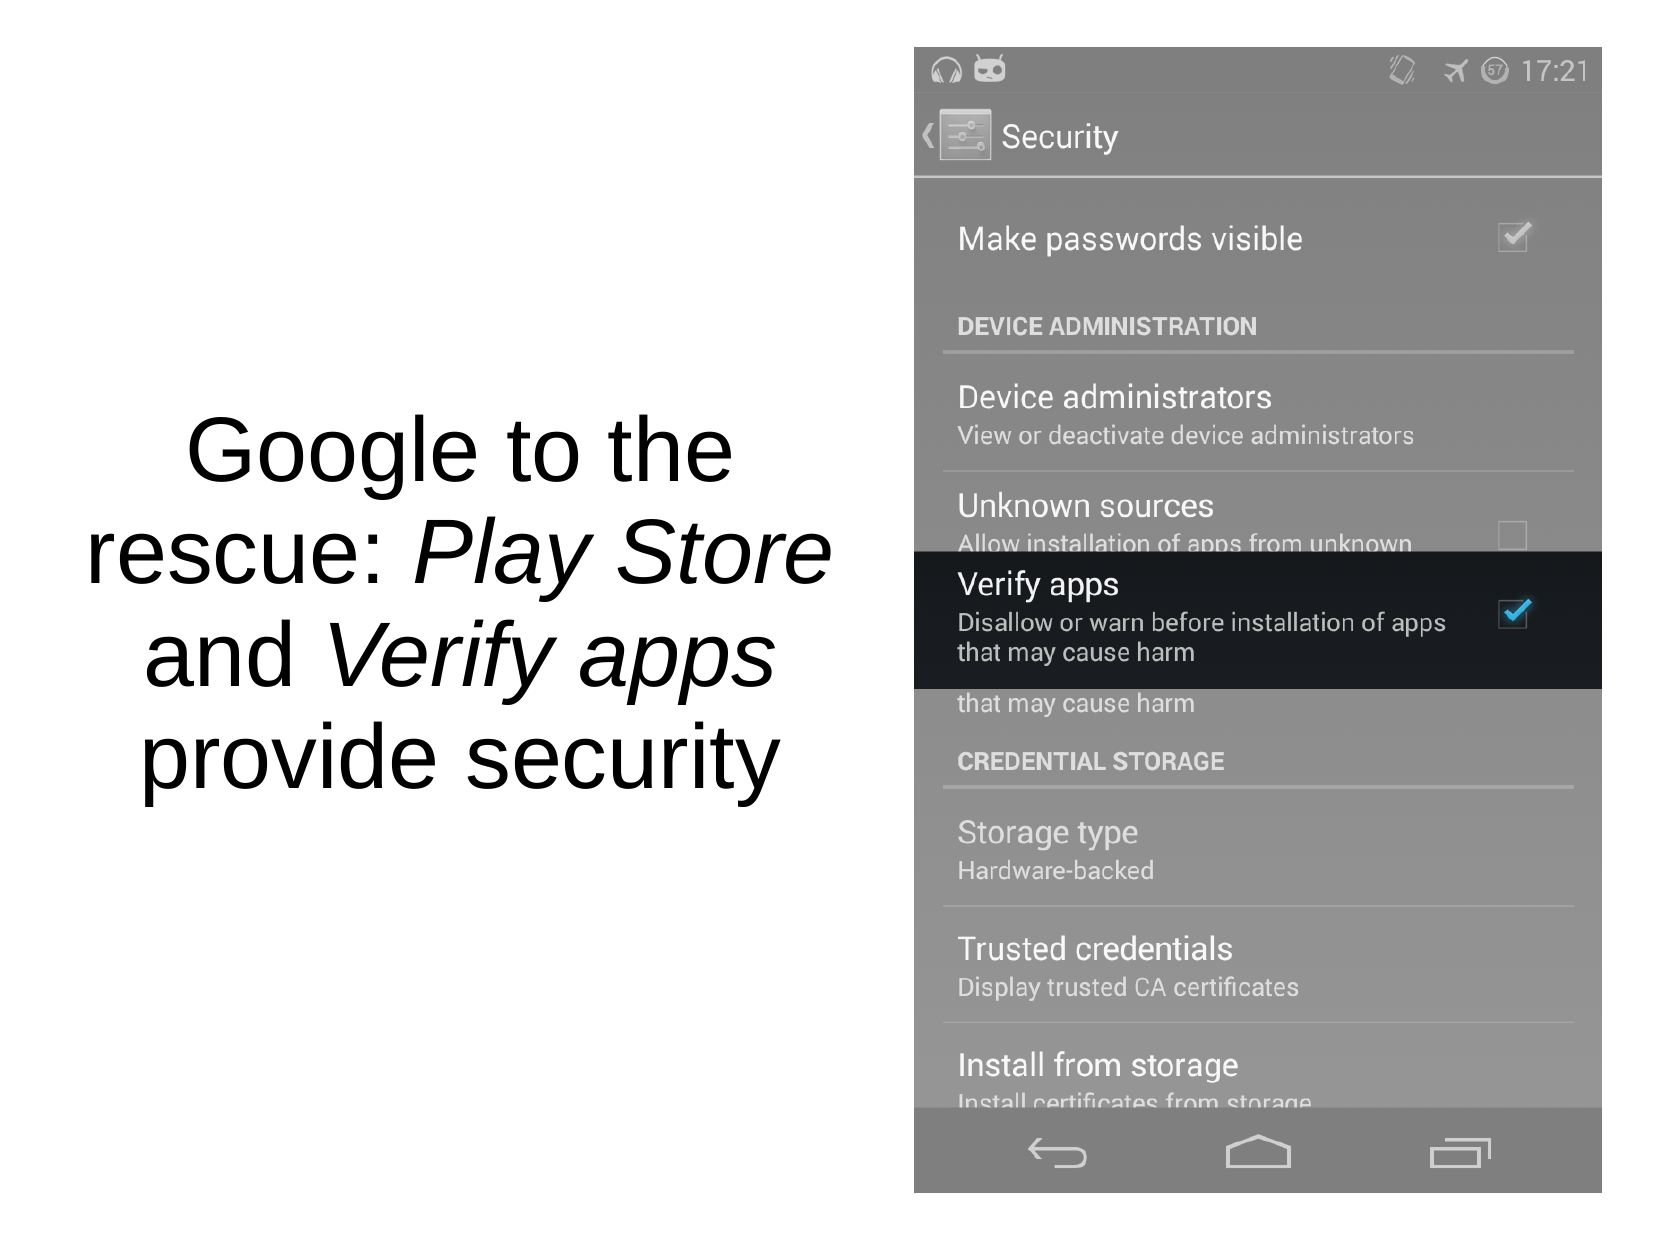

# Google to the rescue: Play Store and Verify apps provide security
20